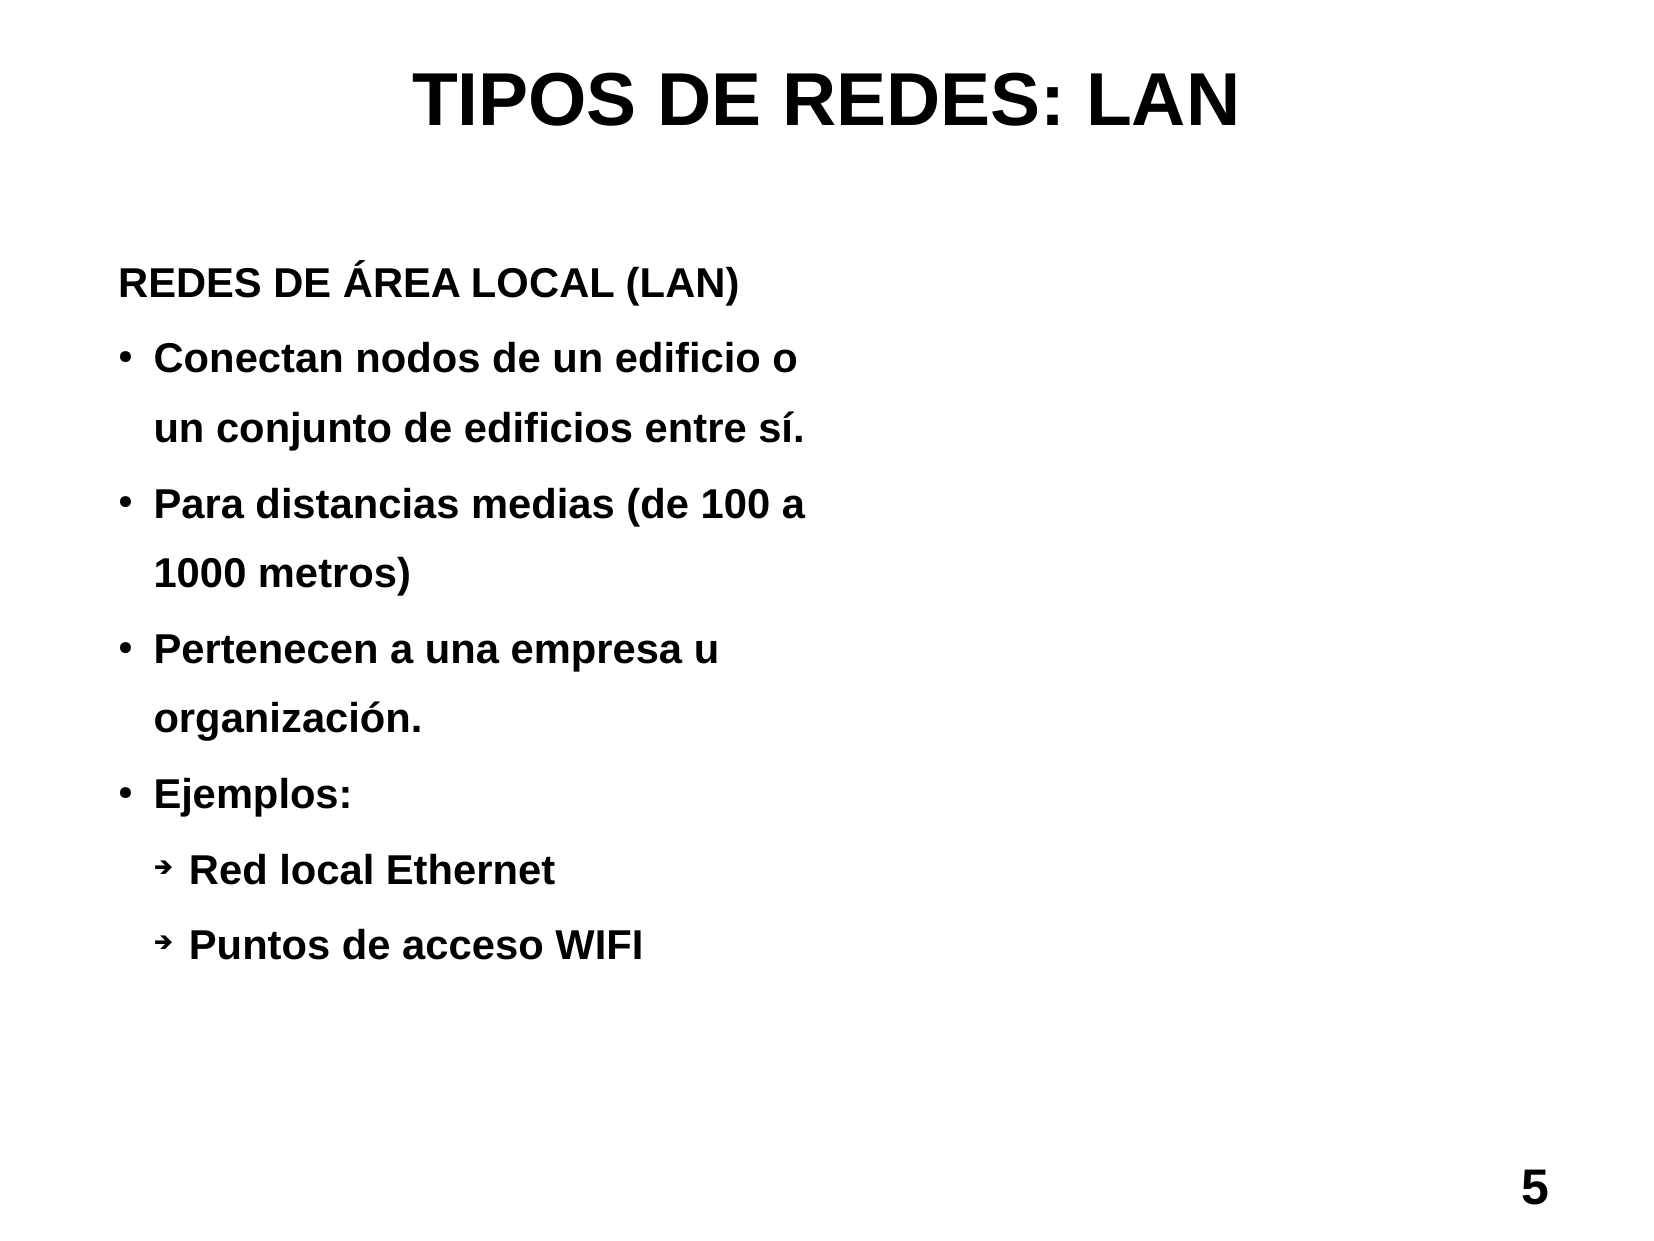

# TIPOS DE REDES: LAN
REDES DE ÁREA LOCAL (LAN)
Conectan nodos de un edificio o un conjunto de edificios entre sí.
Para distancias medias (de 100 a 1000 metros)
Pertenecen a una empresa u organización.
Ejemplos:
Red local Ethernet
Puntos de acceso WIFI